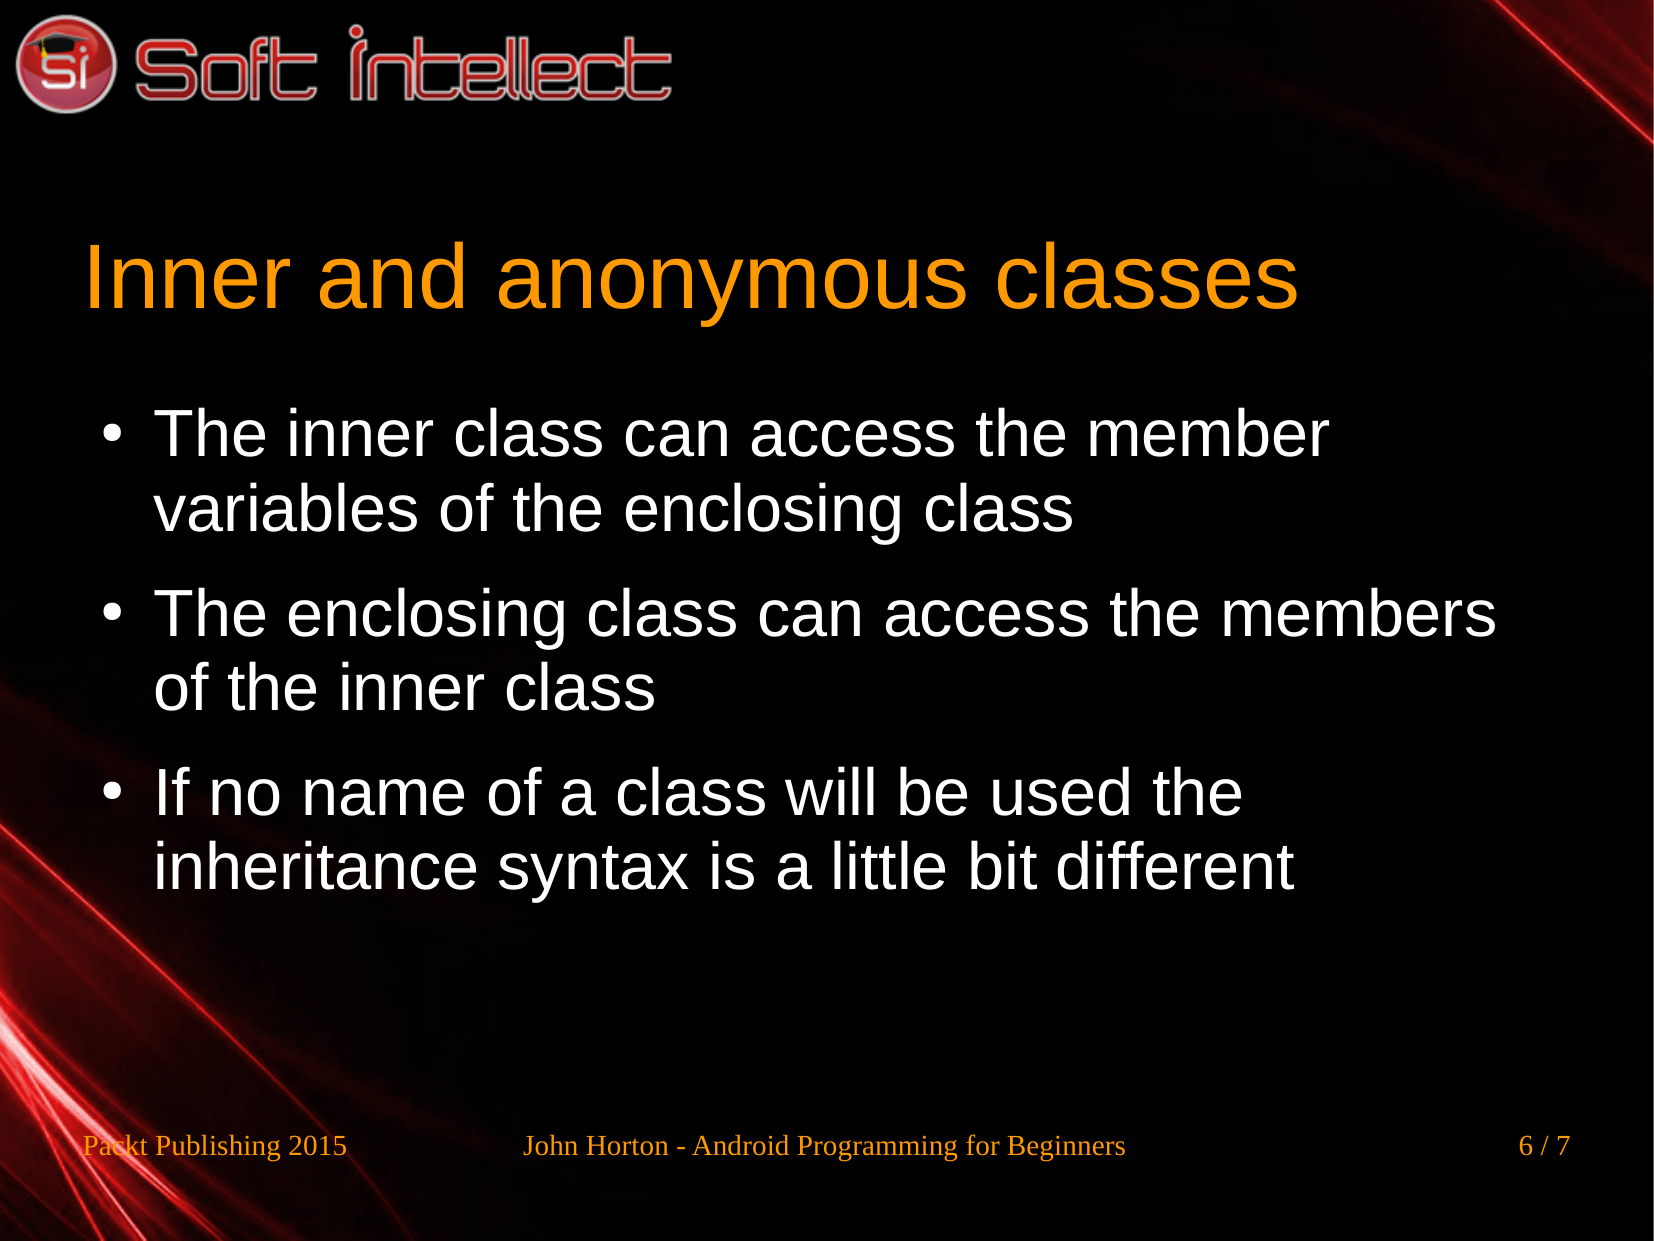

# Inner and anonymous classes
Тhe inner class can access the member variables of the enclosing class
Тhe enclosing class can access the members of the inner class
If no name of a class will be used the inheritance syntax is a little bit different
Packt Publishing 2015
John Horton - Android Programming for Beginners
6